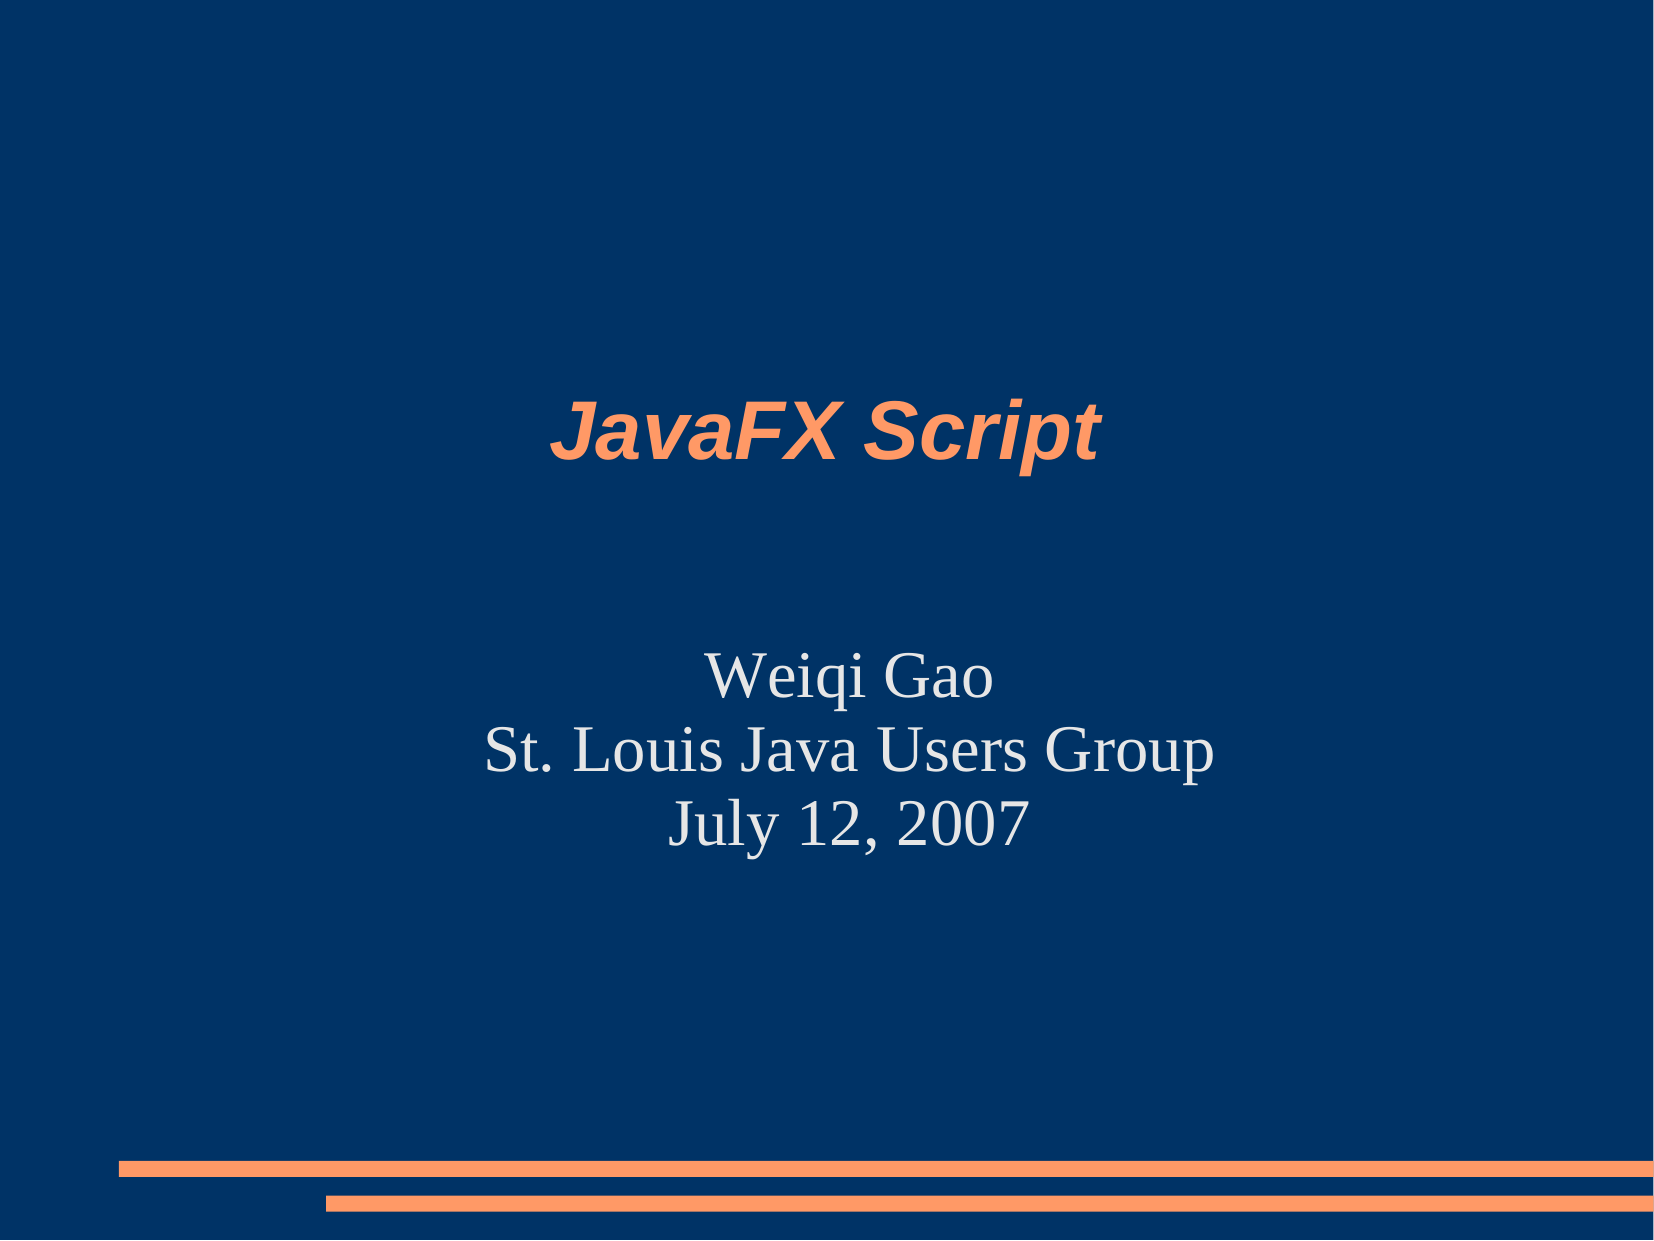

# JavaFX Script
Weiqi Gao
St. Louis Java Users Group
July 12, 2007